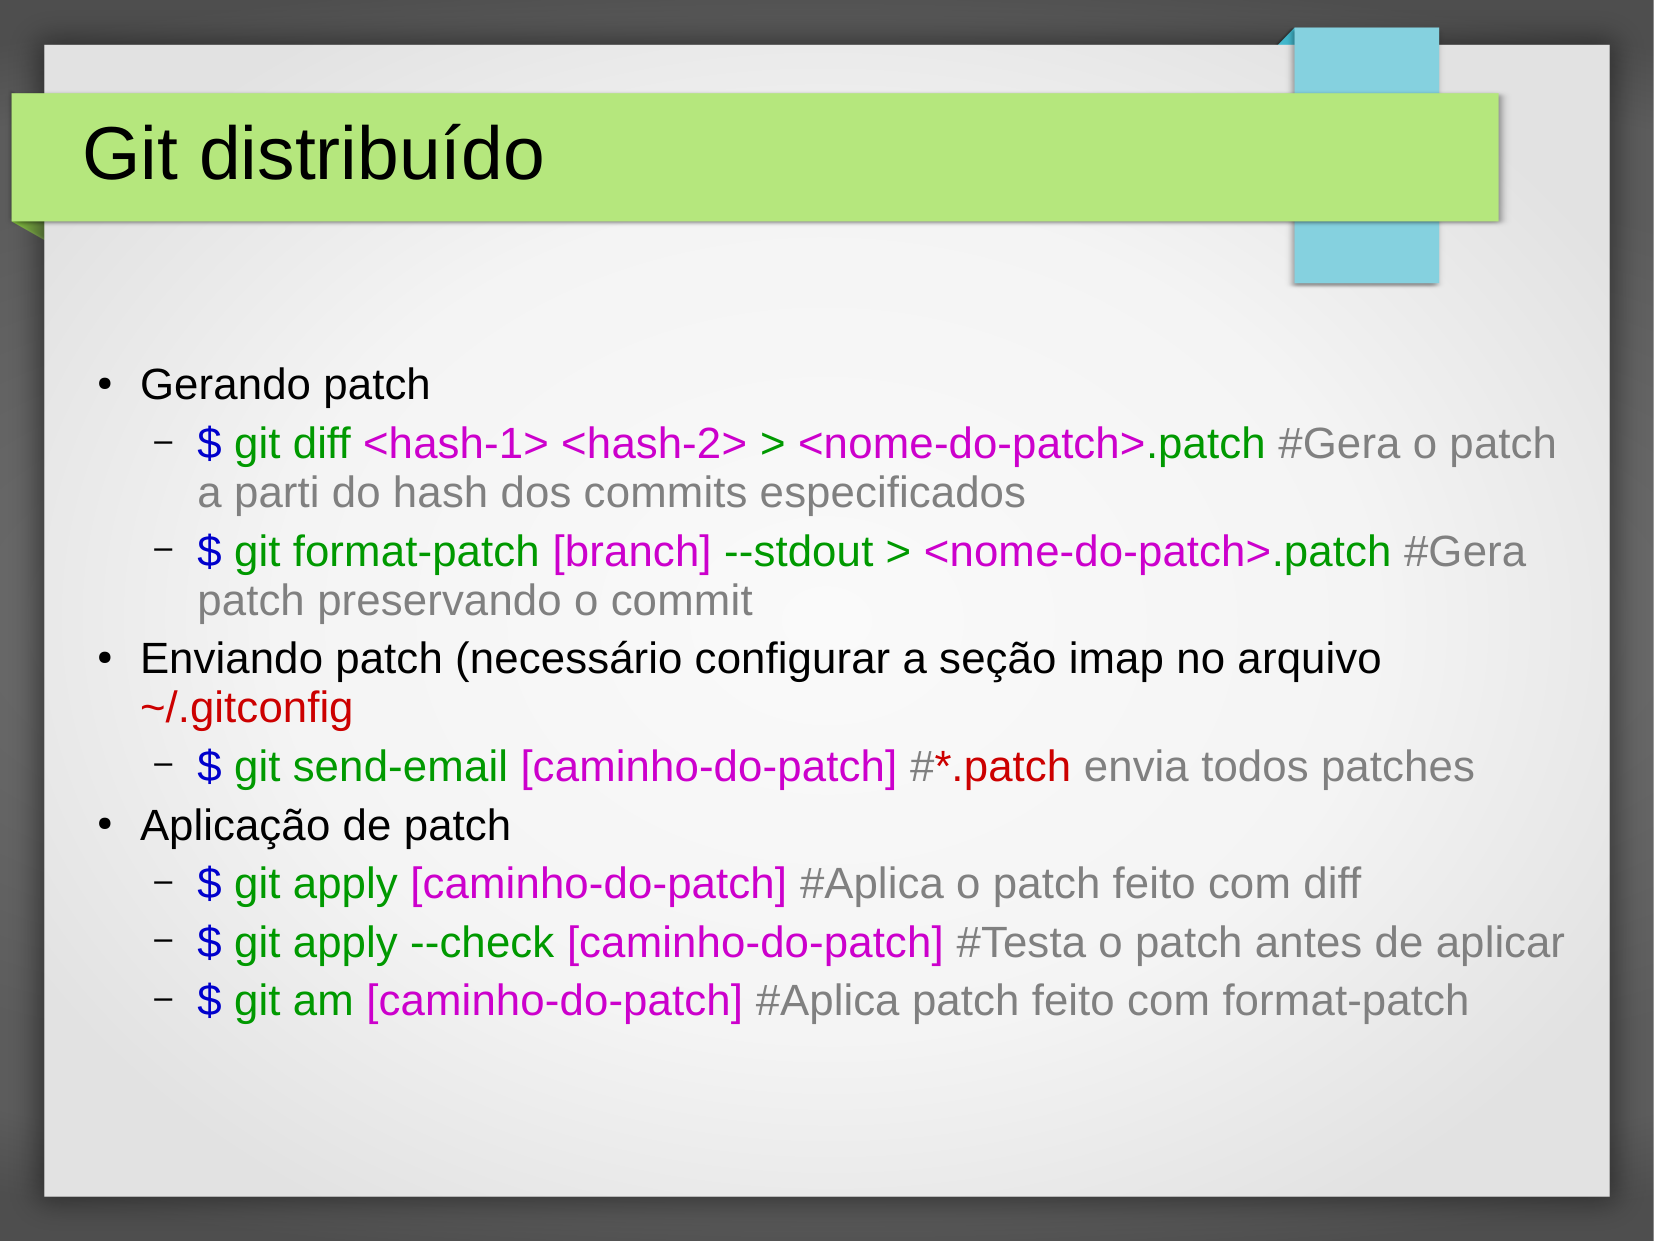

# Git distribuído
Gerando patch
$ git diff <hash-1> <hash-2> > <nome-do-patch>.patch #Gera o patch a parti do hash dos commits especificados
$ git format-patch [branch] --stdout > <nome-do-patch>.patch #Gera patch preservando o commit
Enviando patch (necessário configurar a seção imap no arquivo ~/.gitconfig
$ git send-email [caminho-do-patch] #*.patch envia todos patches
Aplicação de patch
$ git apply [caminho-do-patch] #Aplica o patch feito com diff
$ git apply --check [caminho-do-patch] #Testa o patch antes de aplicar
$ git am [caminho-do-patch] #Aplica patch feito com format-patch